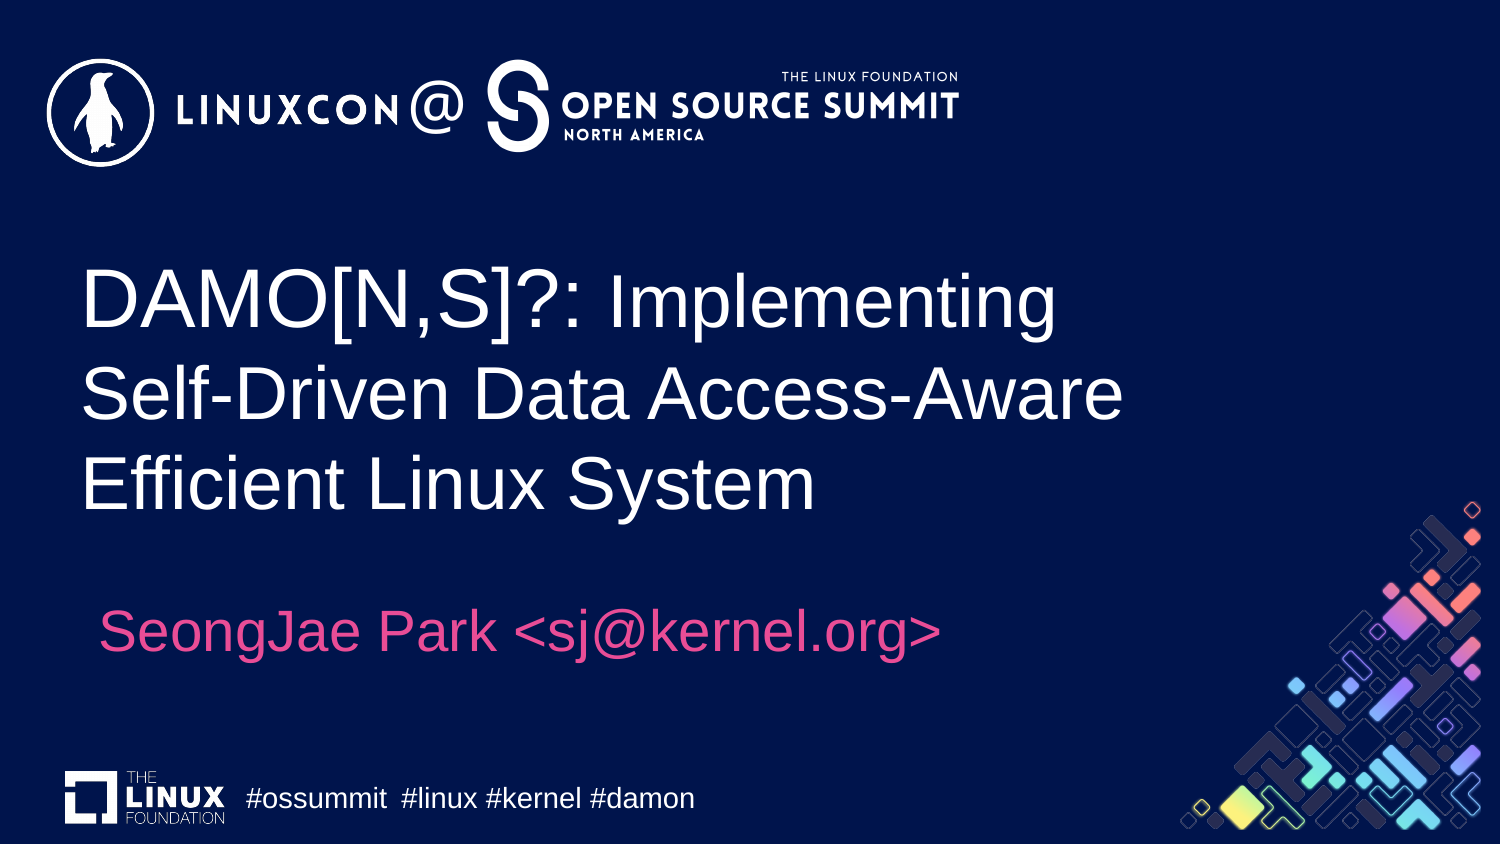

# DAMO[N,S]?: Implementing Self-Driven Data Access-Aware Efficient Linux System
SeongJae Park <sj@kernel.org>
#linux #kernel #damon